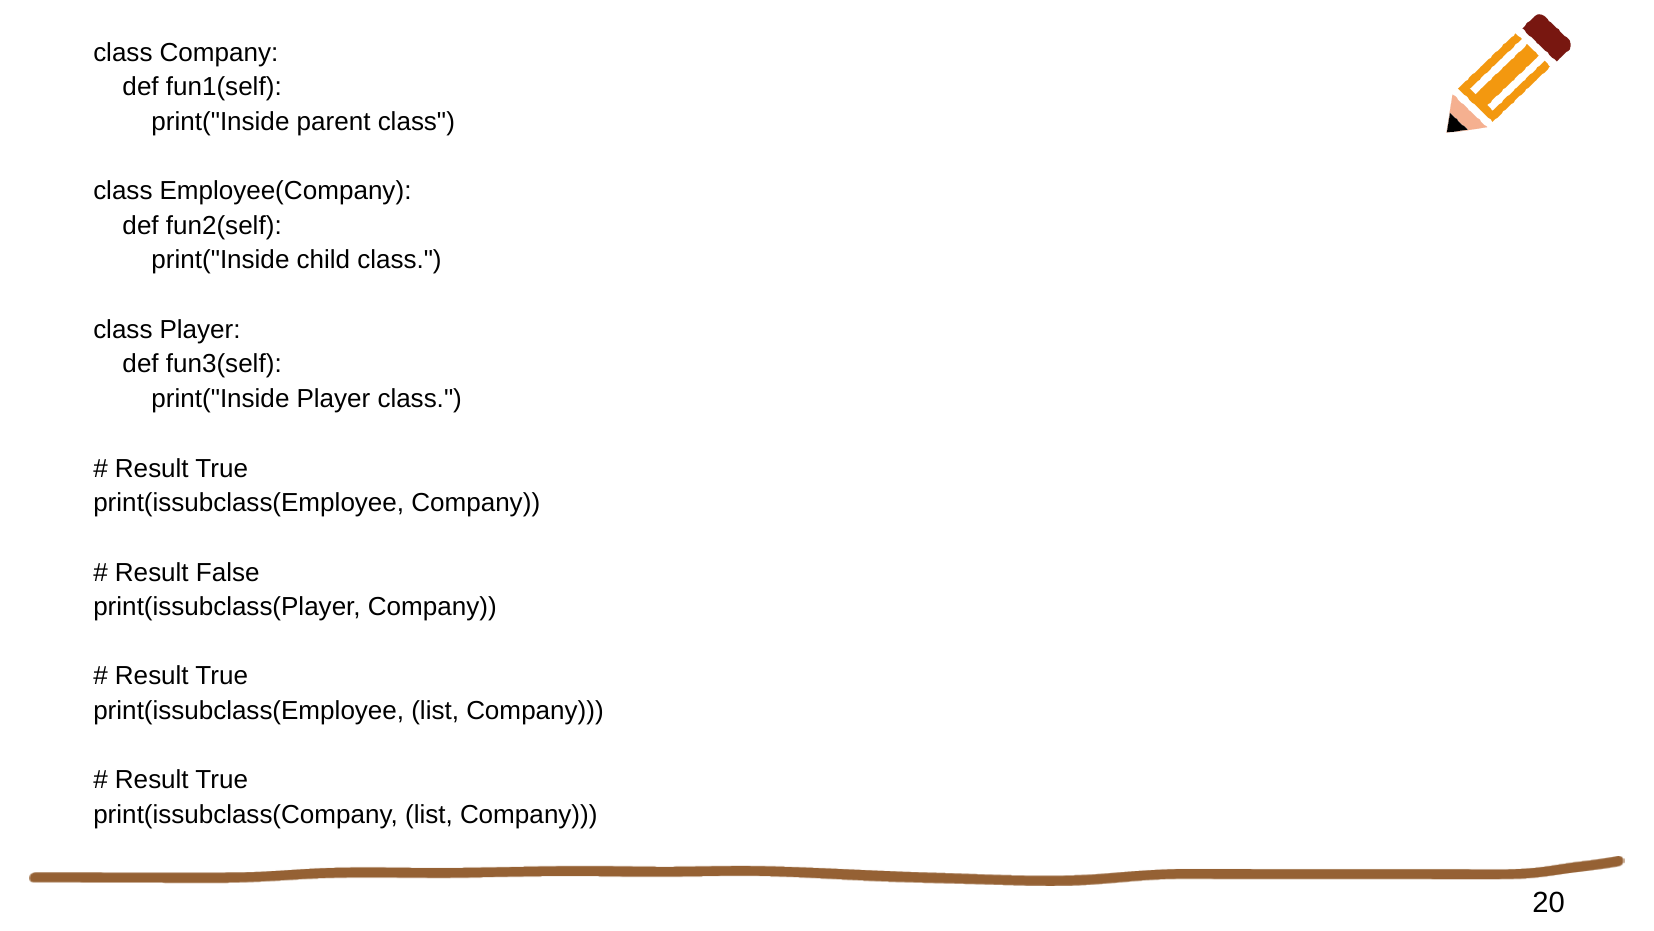

# class Company:
 def fun1(self):
 print("Inside parent class")
class Employee(Company):
 def fun2(self):
 print("Inside child class.")
class Player:
 def fun3(self):
 print("Inside Player class.")
# Result True
print(issubclass(Employee, Company))
# Result False
print(issubclass(Player, Company))
# Result True
print(issubclass(Employee, (list, Company)))
# Result True
print(issubclass(Company, (list, Company)))
20